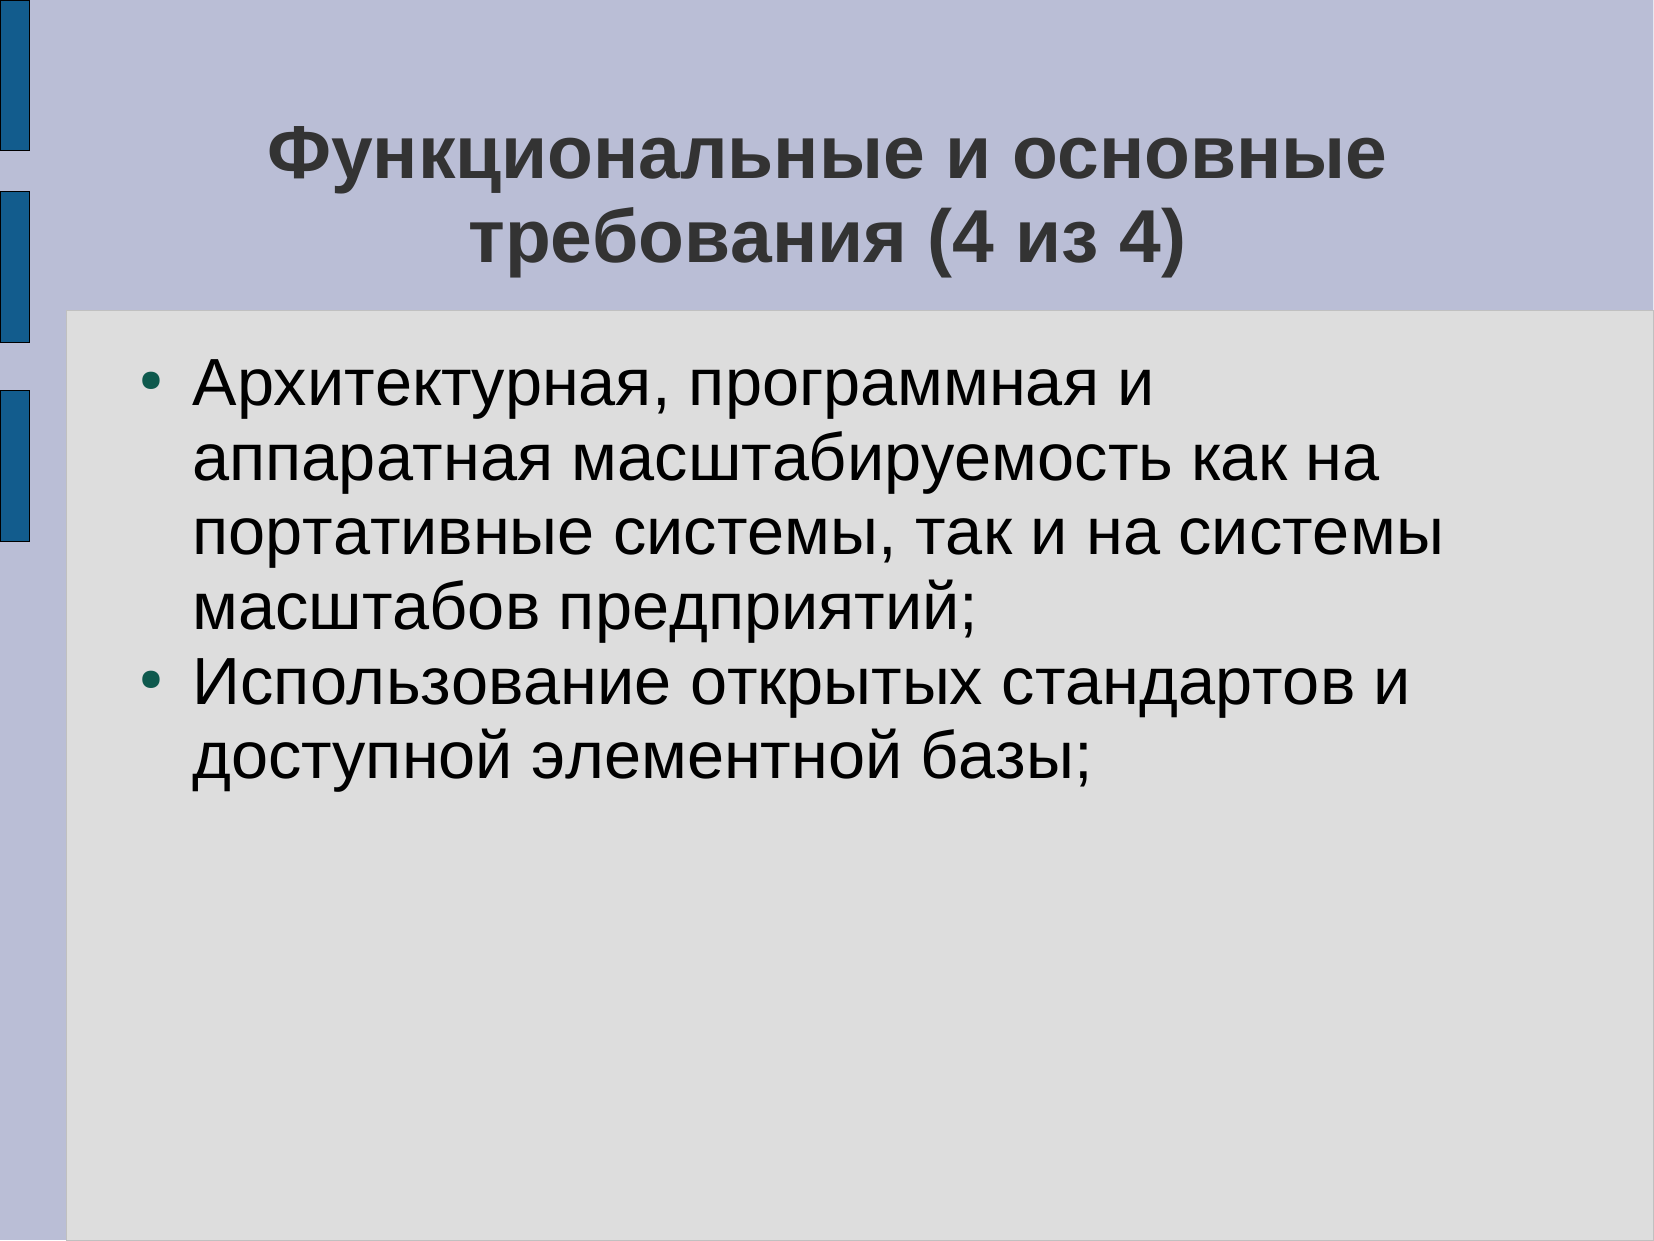

# Функциональные и основные требования (4 из 4)
Архитектурная, программная и аппаратная масштабируемость как на портативные системы, так и на системы масштабов предприятий;
Использование открытых стандартов и доступной элементной базы;